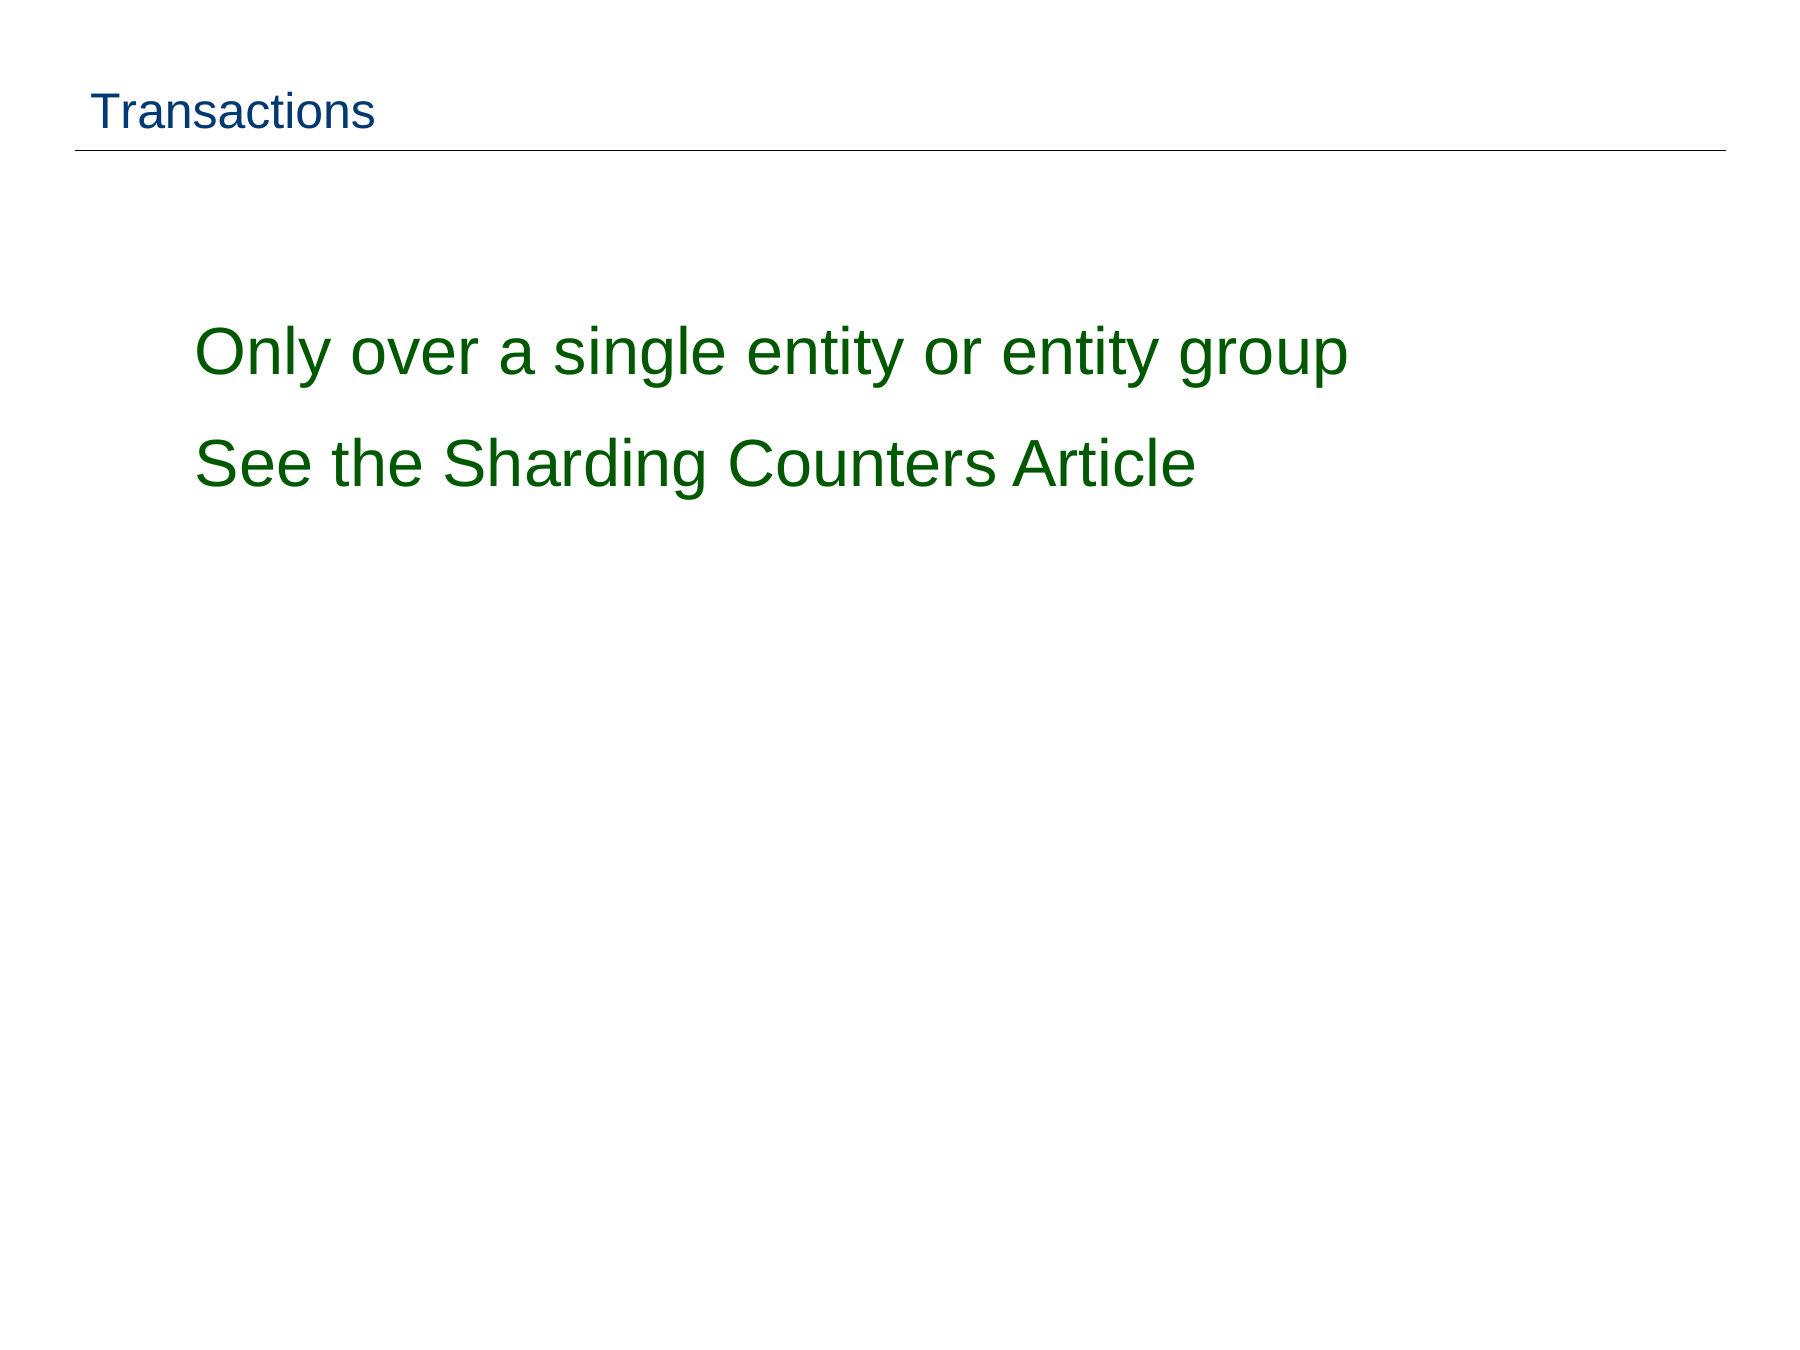

# Transactions
Only over a single entity or entity group
See the Sharding Counters Article